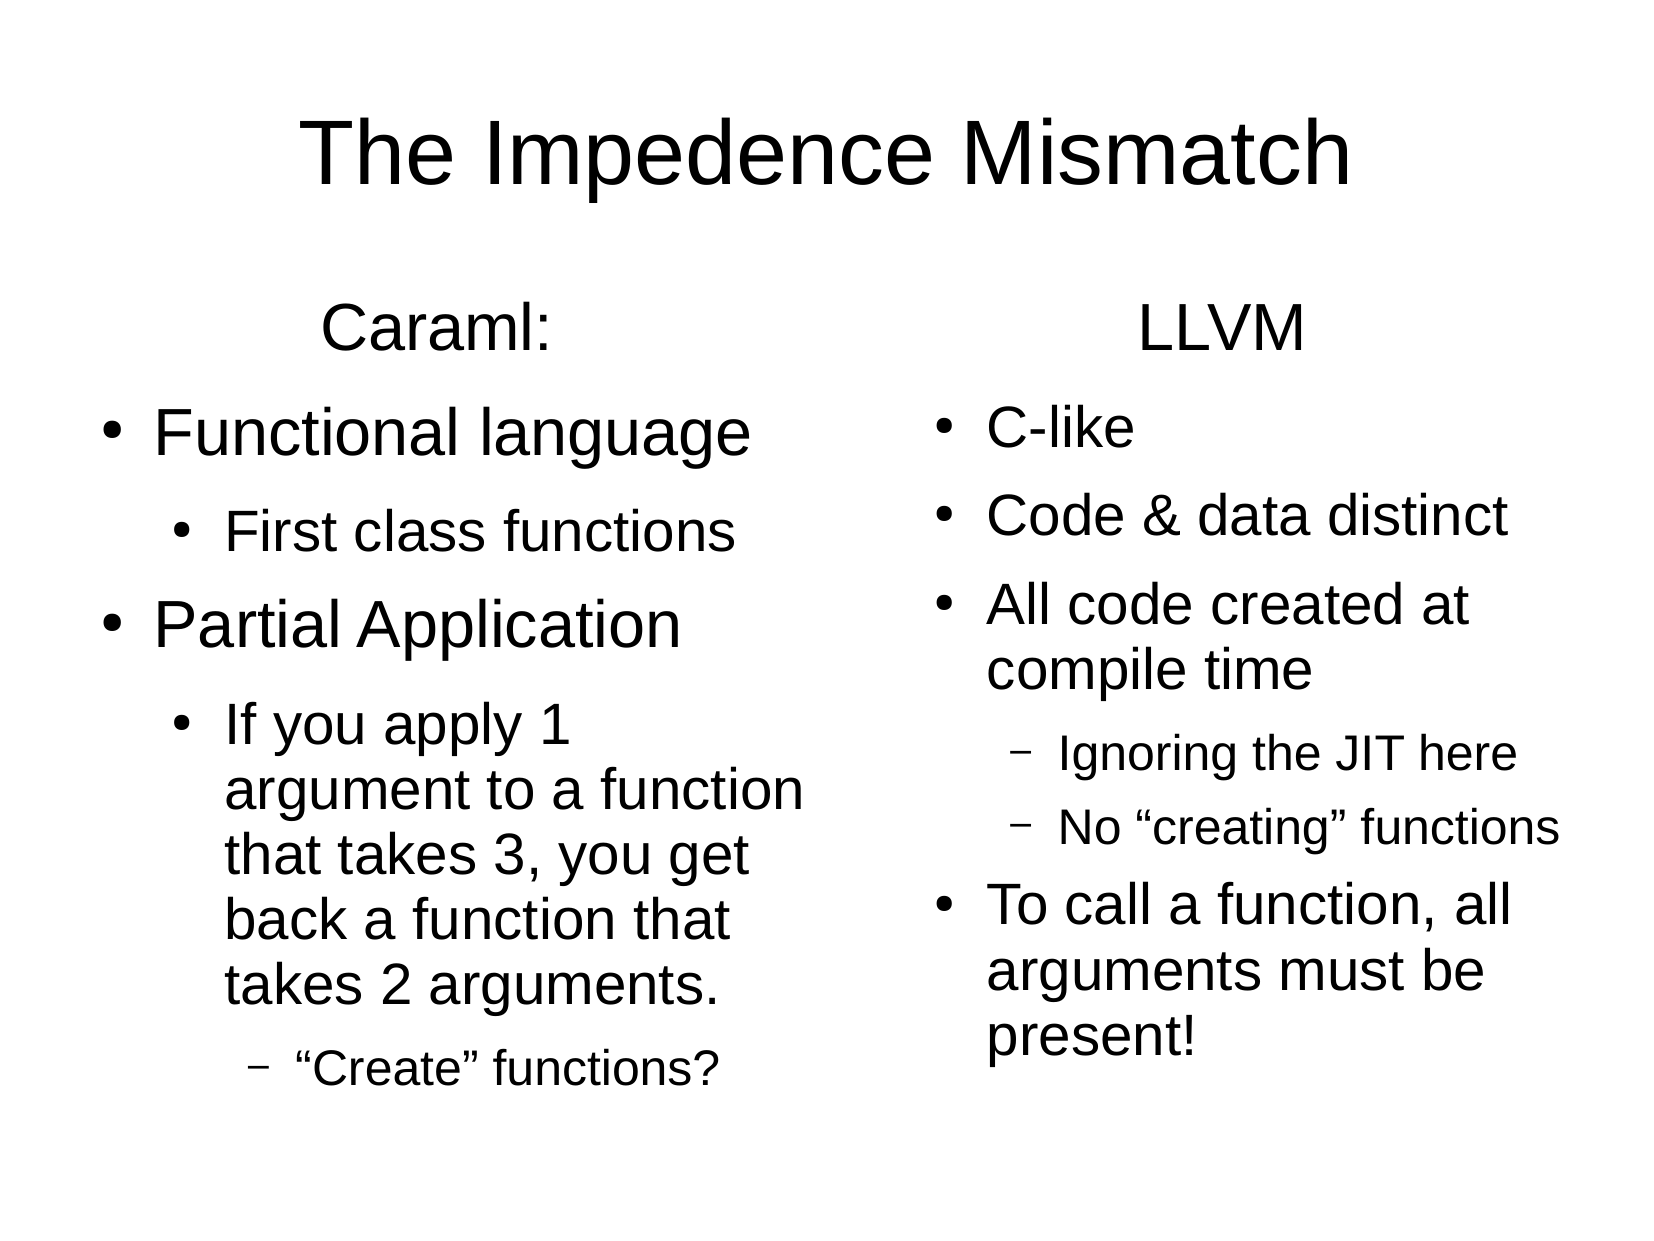

# The Impedence Mismatch
 Caraml:
Functional language
First class functions
Partial Application
If you apply 1 argument to a function that takes 3, you get back a function that takes 2 arguments.
“Create” functions?
 LLVM
C-like
Code & data distinct
All code created at compile time
Ignoring the JIT here
No “creating” functions
To call a function, all arguments must be present!